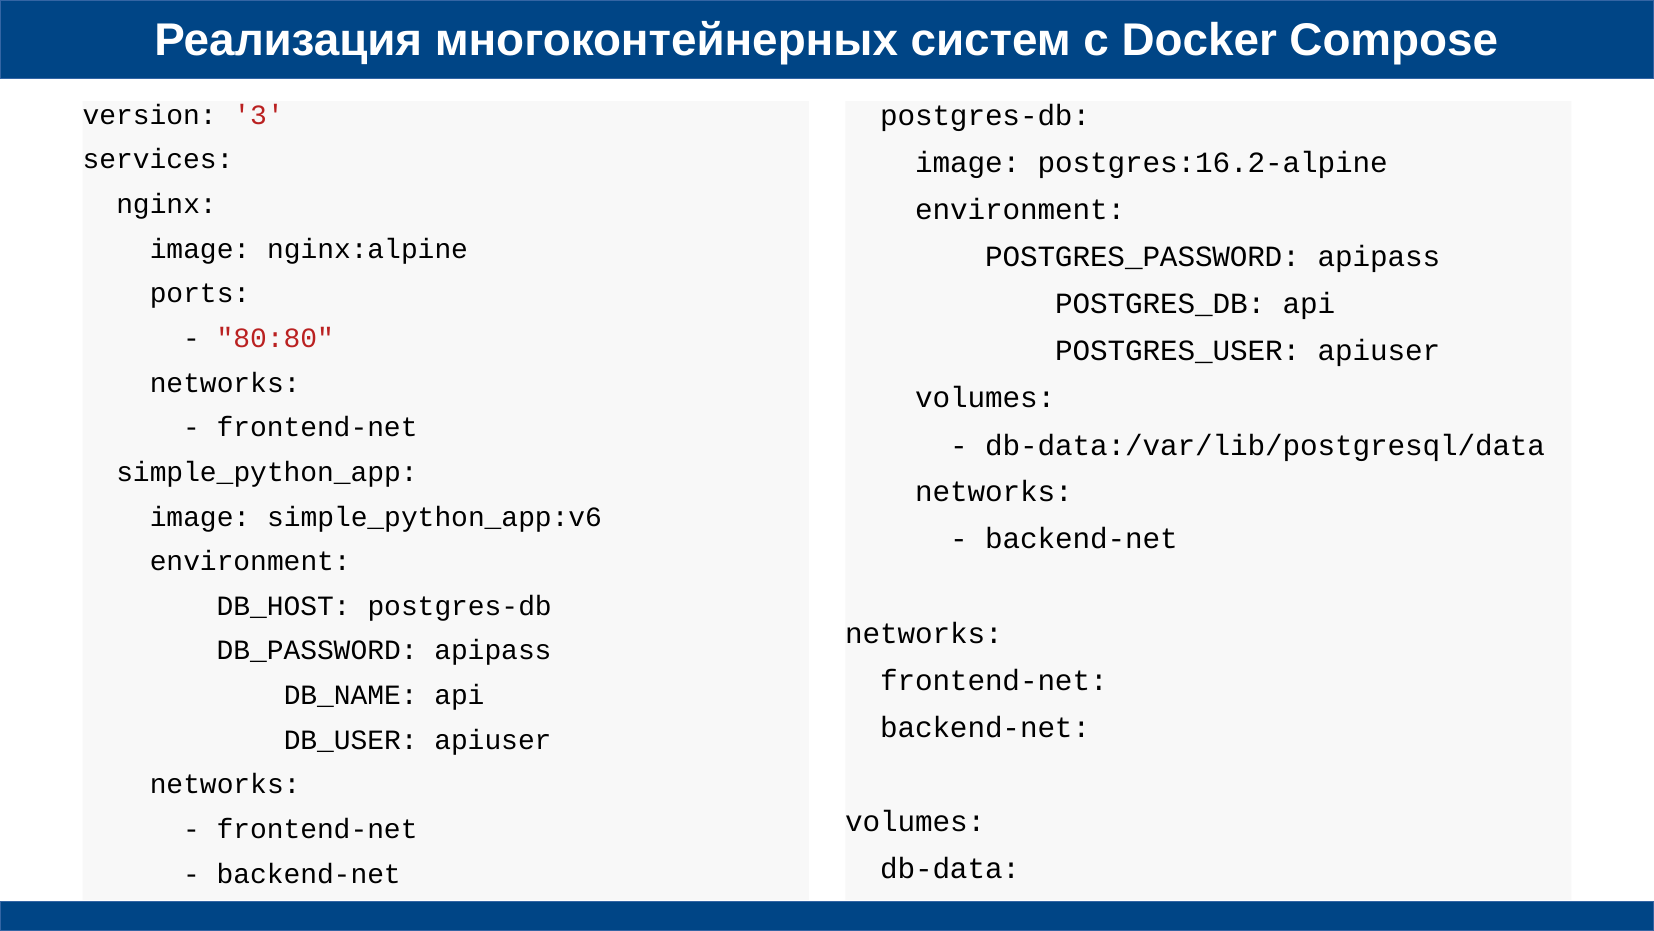

Реализация многоконтейнерных систем с Docker Compose
# version: '3'
services:
 nginx:
 image: nginx:alpine
 ports:
 - "80:80"
 networks:
 - frontend-net
 simple_python_app:
 image: simple_python_app:v6
 environment:
 DB_HOST: postgres-db
 DB_PASSWORD: apipass
 DB_NAME: api
 DB_USER: apiuser
 networks:
 - frontend-net
 - backend-net
 postgres-db:
 image: postgres:16.2-alpine
 environment:
 POSTGRES_PASSWORD: apipass
 POSTGRES_DB: api
 POSTGRES_USER: apiuser
 volumes:
 - db-data:/var/lib/postgresql/data
 networks:
 - backend-net
networks:
 frontend-net:
 backend-net:
volumes:
 db-data: